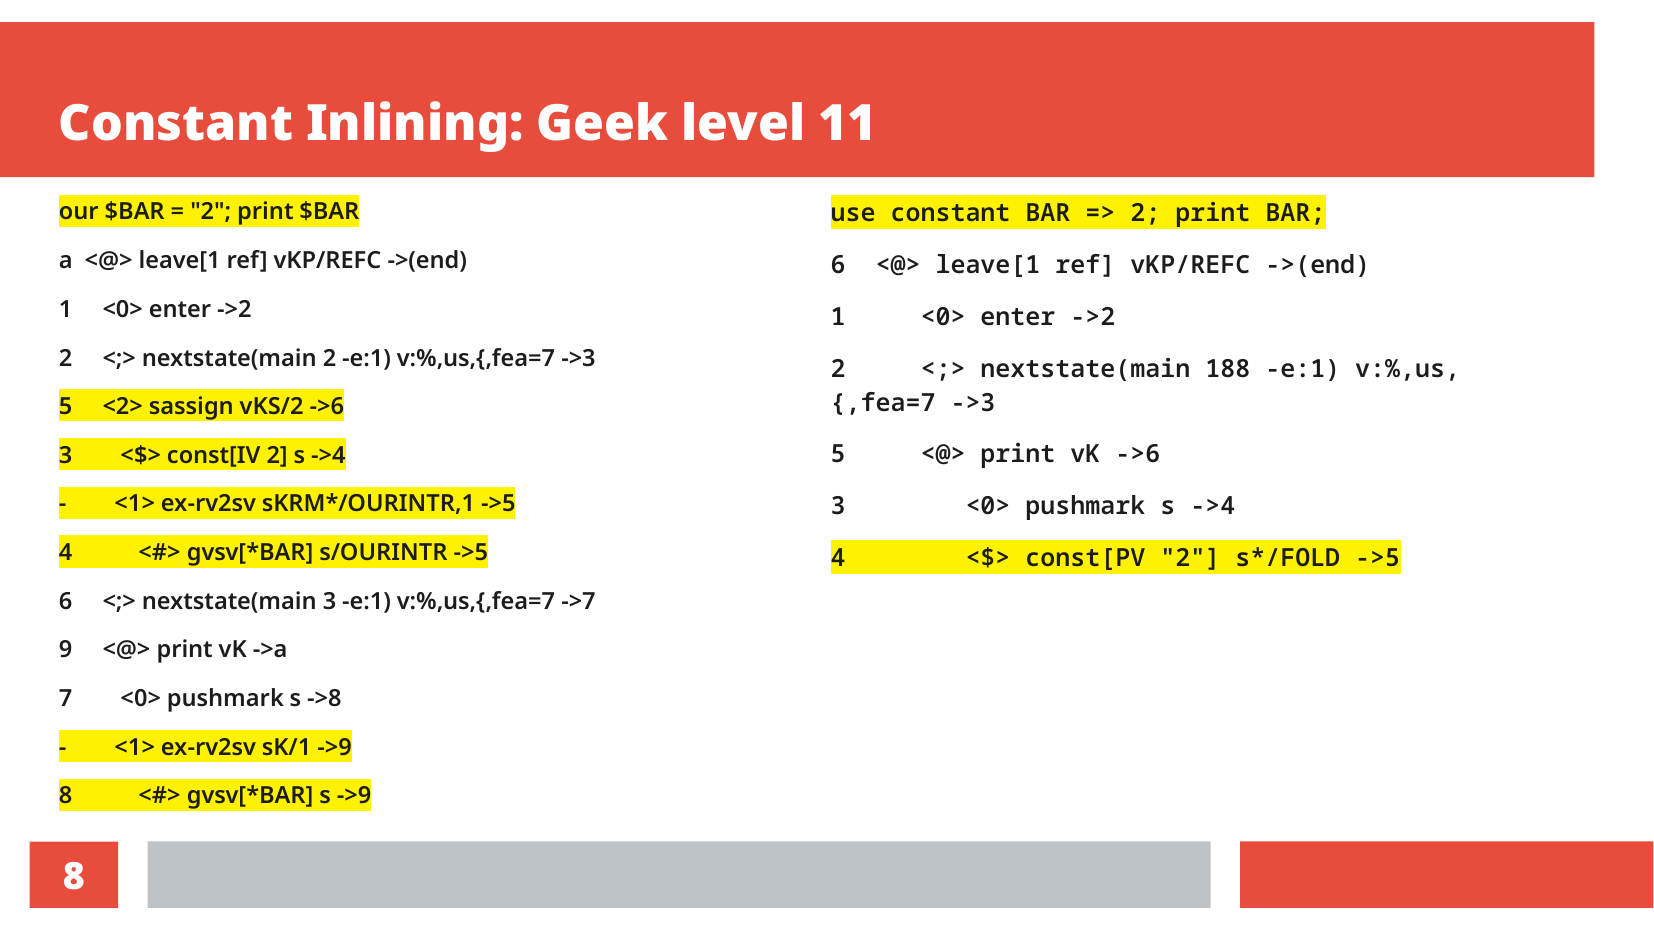

# Constant Inlining: Geek level 11
our $BAR = "2"; print $BAR
a <@> leave[1 ref] vKP/REFC ->(end)
1 <0> enter ->2
2 <;> nextstate(main 2 -e:1) v:%,us,{,fea=7 ->3
5 <2> sassign vKS/2 ->6
3 <$> const[IV 2] s ->4
- <1> ex-rv2sv sKRM*/OURINTR,1 ->5
4 <#> gvsv[*BAR] s/OURINTR ->5
6 <;> nextstate(main 3 -e:1) v:%,us,{,fea=7 ->7
9 <@> print vK ->a
7 <0> pushmark s ->8
- <1> ex-rv2sv sK/1 ->9
8 <#> gvsv[*BAR] s ->9
use constant BAR => 2; print BAR;
6 <@> leave[1 ref] vKP/REFC ->(end)
1 <0> enter ->2
2 <;> nextstate(main 188 -e:1) v:%,us,{,fea=7 ->3
5 <@> print vK ->6
3 <0> pushmark s ->4
4 <$> const[PV "2"] s*/FOLD ->5
8